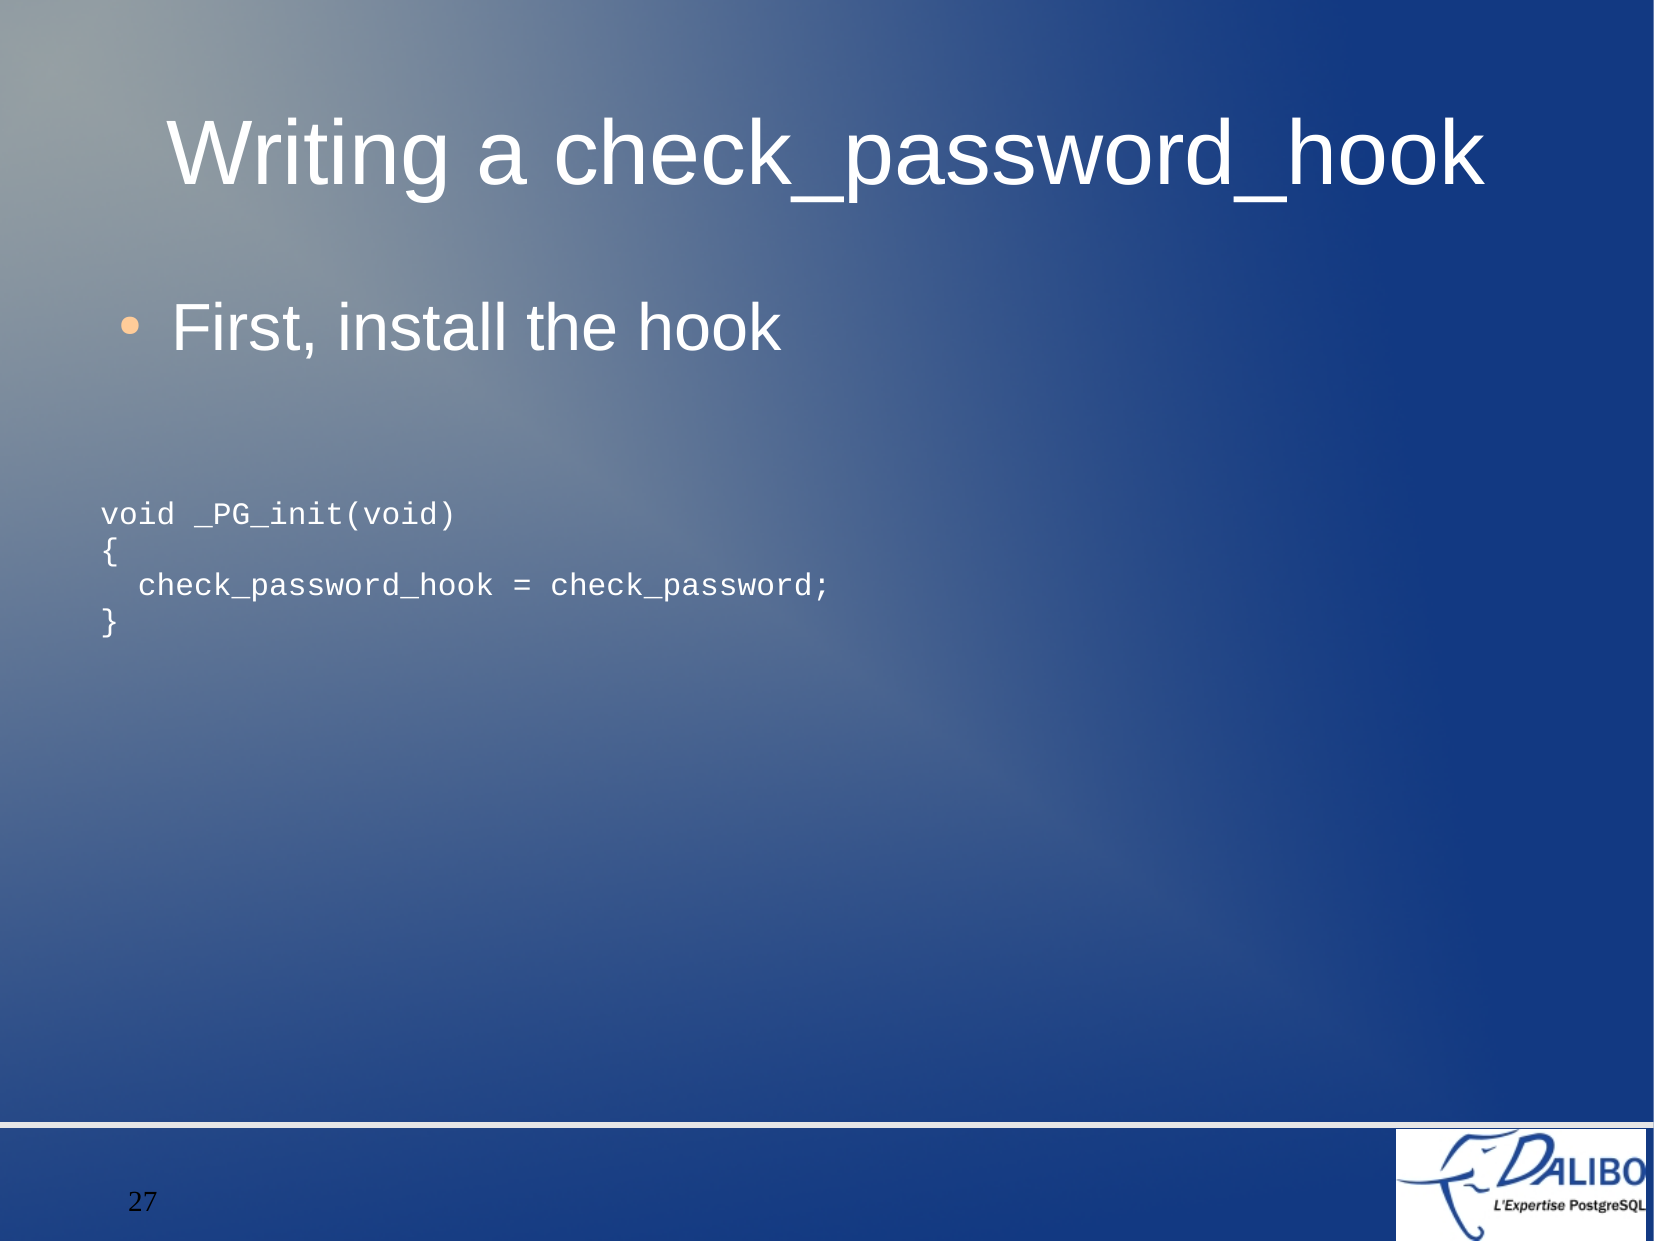

# Writing a check_password_hook
First, install the hook
void _PG_init(void)
{
 check_password_hook = check_password;
}